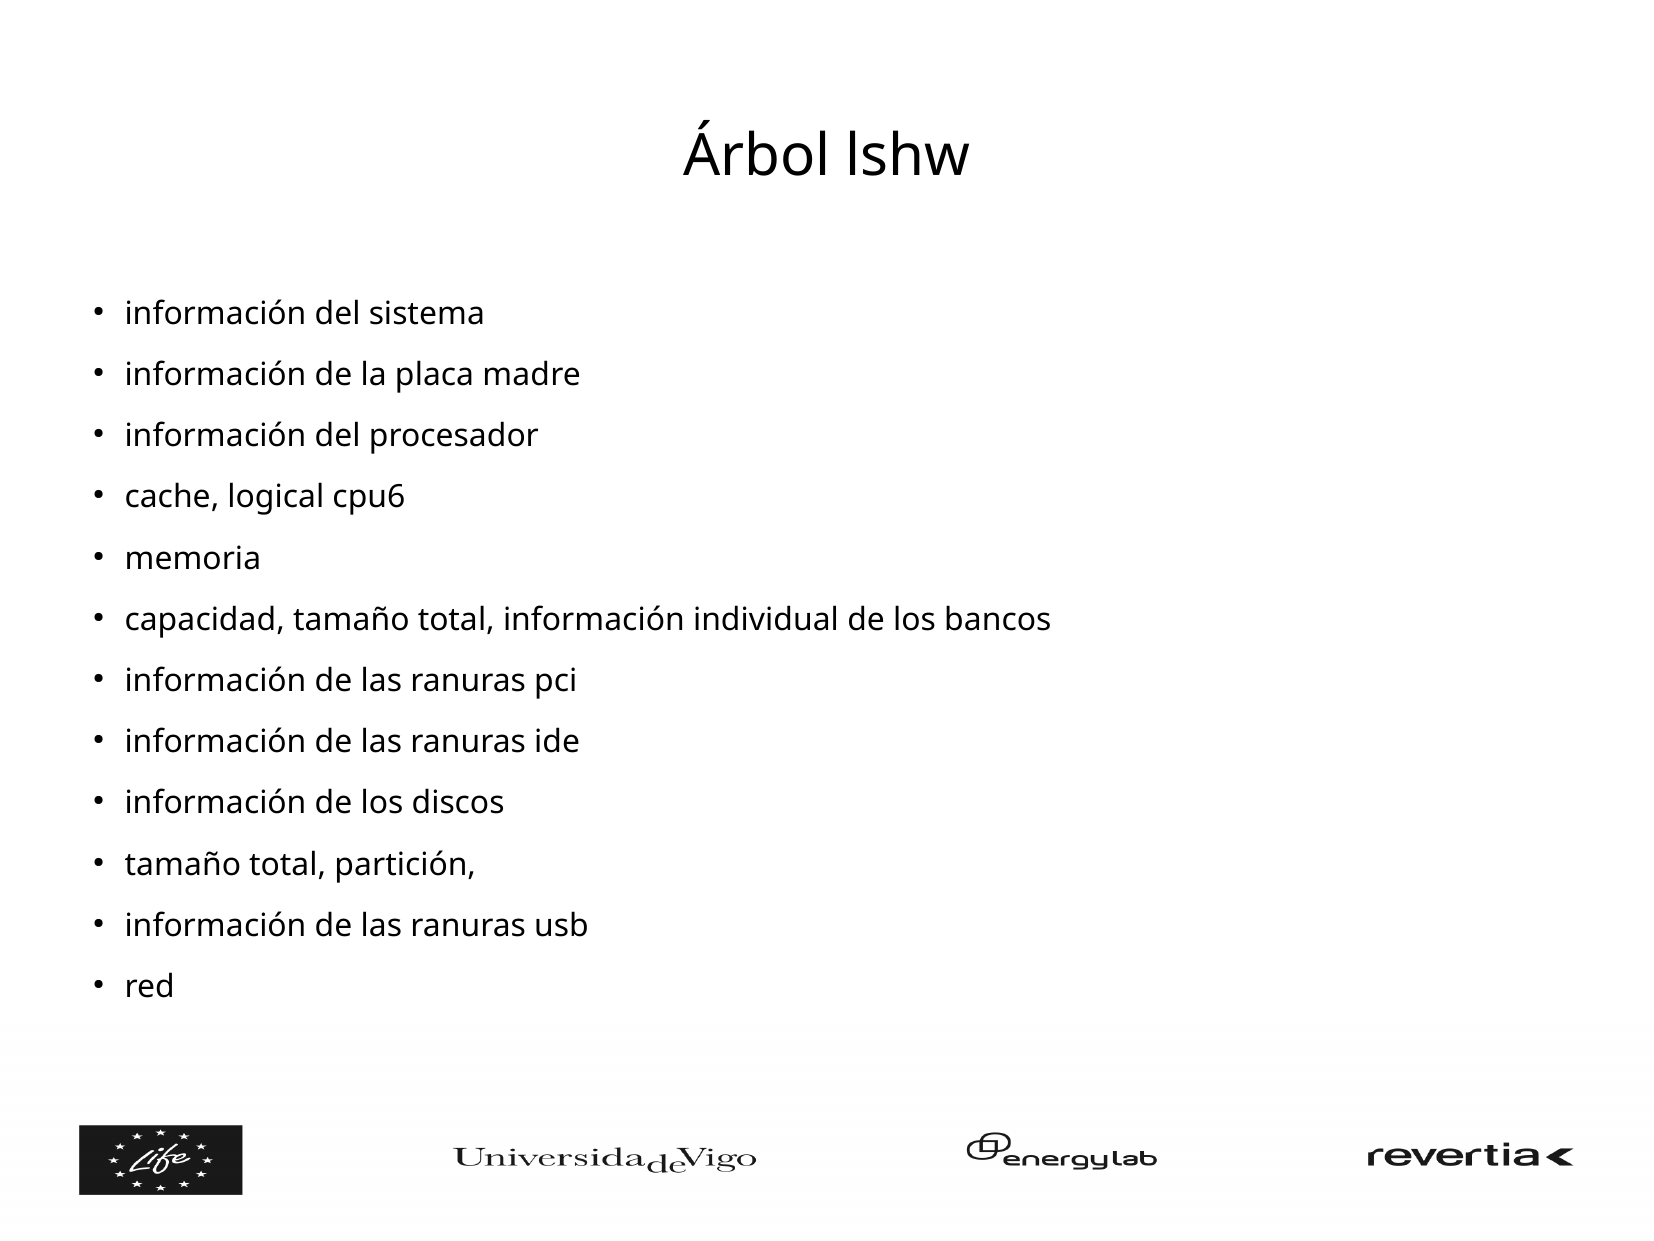

# Árbol lshw
información del sistema
información de la placa madre
información del procesador
cache, logical cpu6
memoria
capacidad, tamaño total, información individual de los bancos
información de las ranuras pci
información de las ranuras ide
información de los discos
tamaño total, partición,
información de las ranuras usb
red